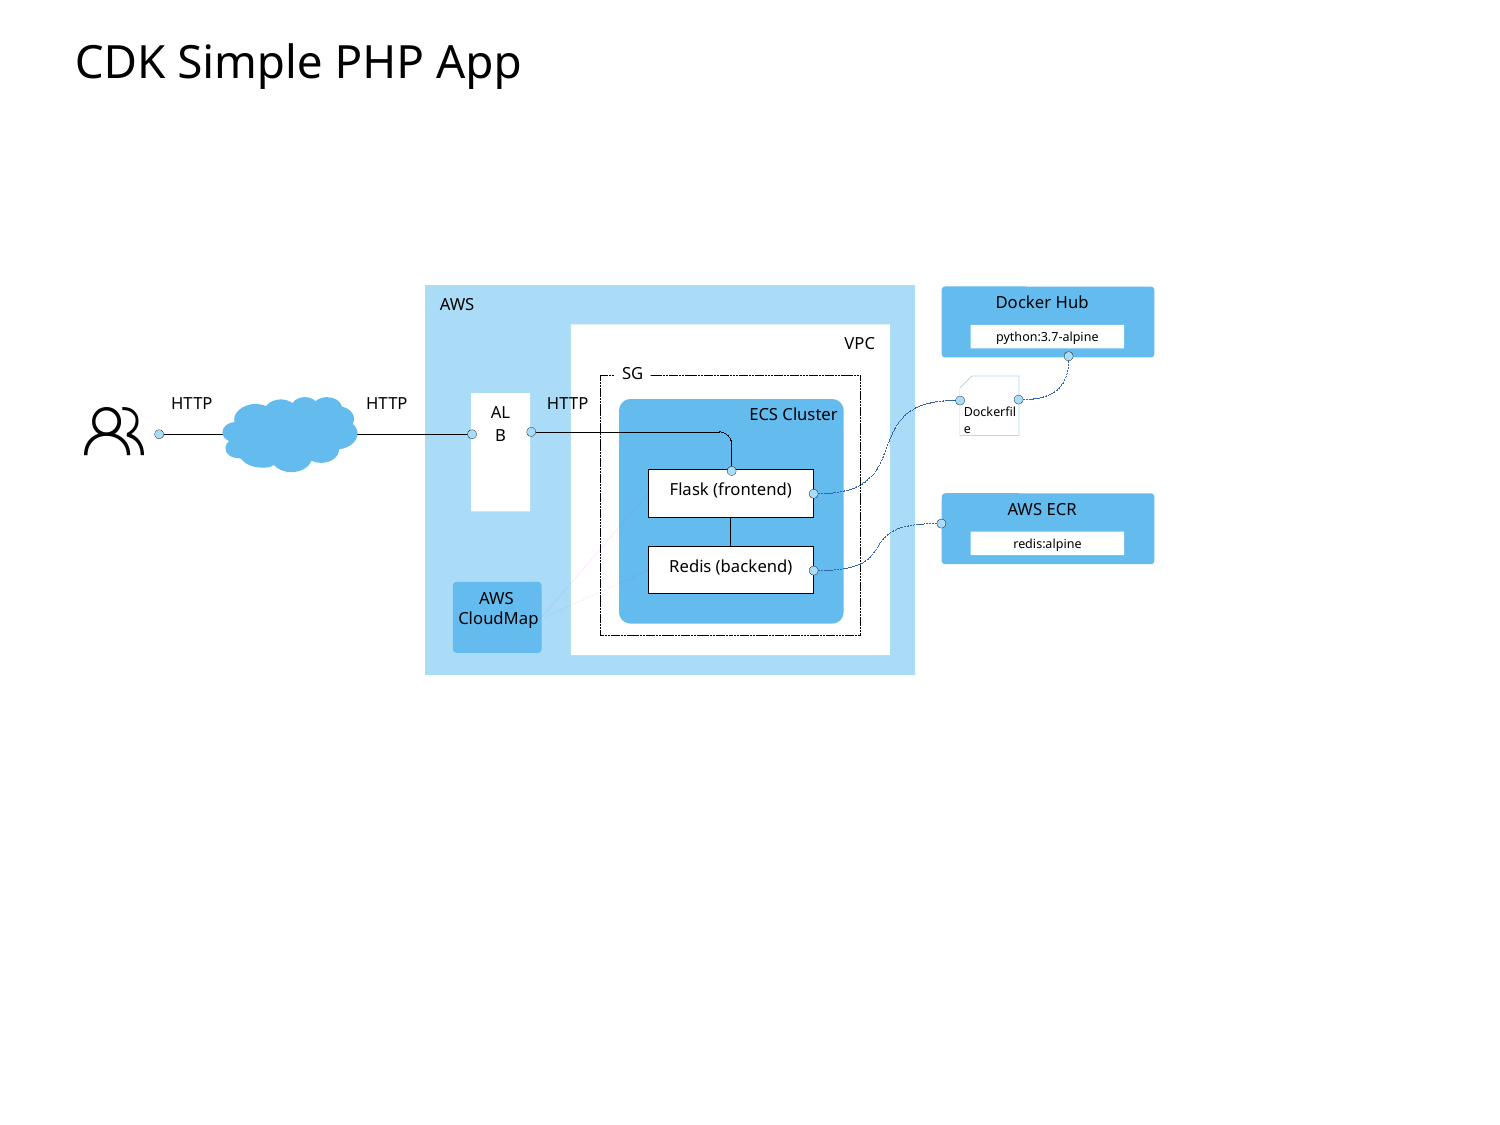

CDK Simple PHP App
AWS
Docker Hub
VPC
python:3.7-alpine
SG
HTTP
HTTP
HTTP
ALB
Dockerfile
ECS Cluster
Flask (frontend)
AWS ECR
redis:alpine
Redis (backend)
AWS
CloudMap